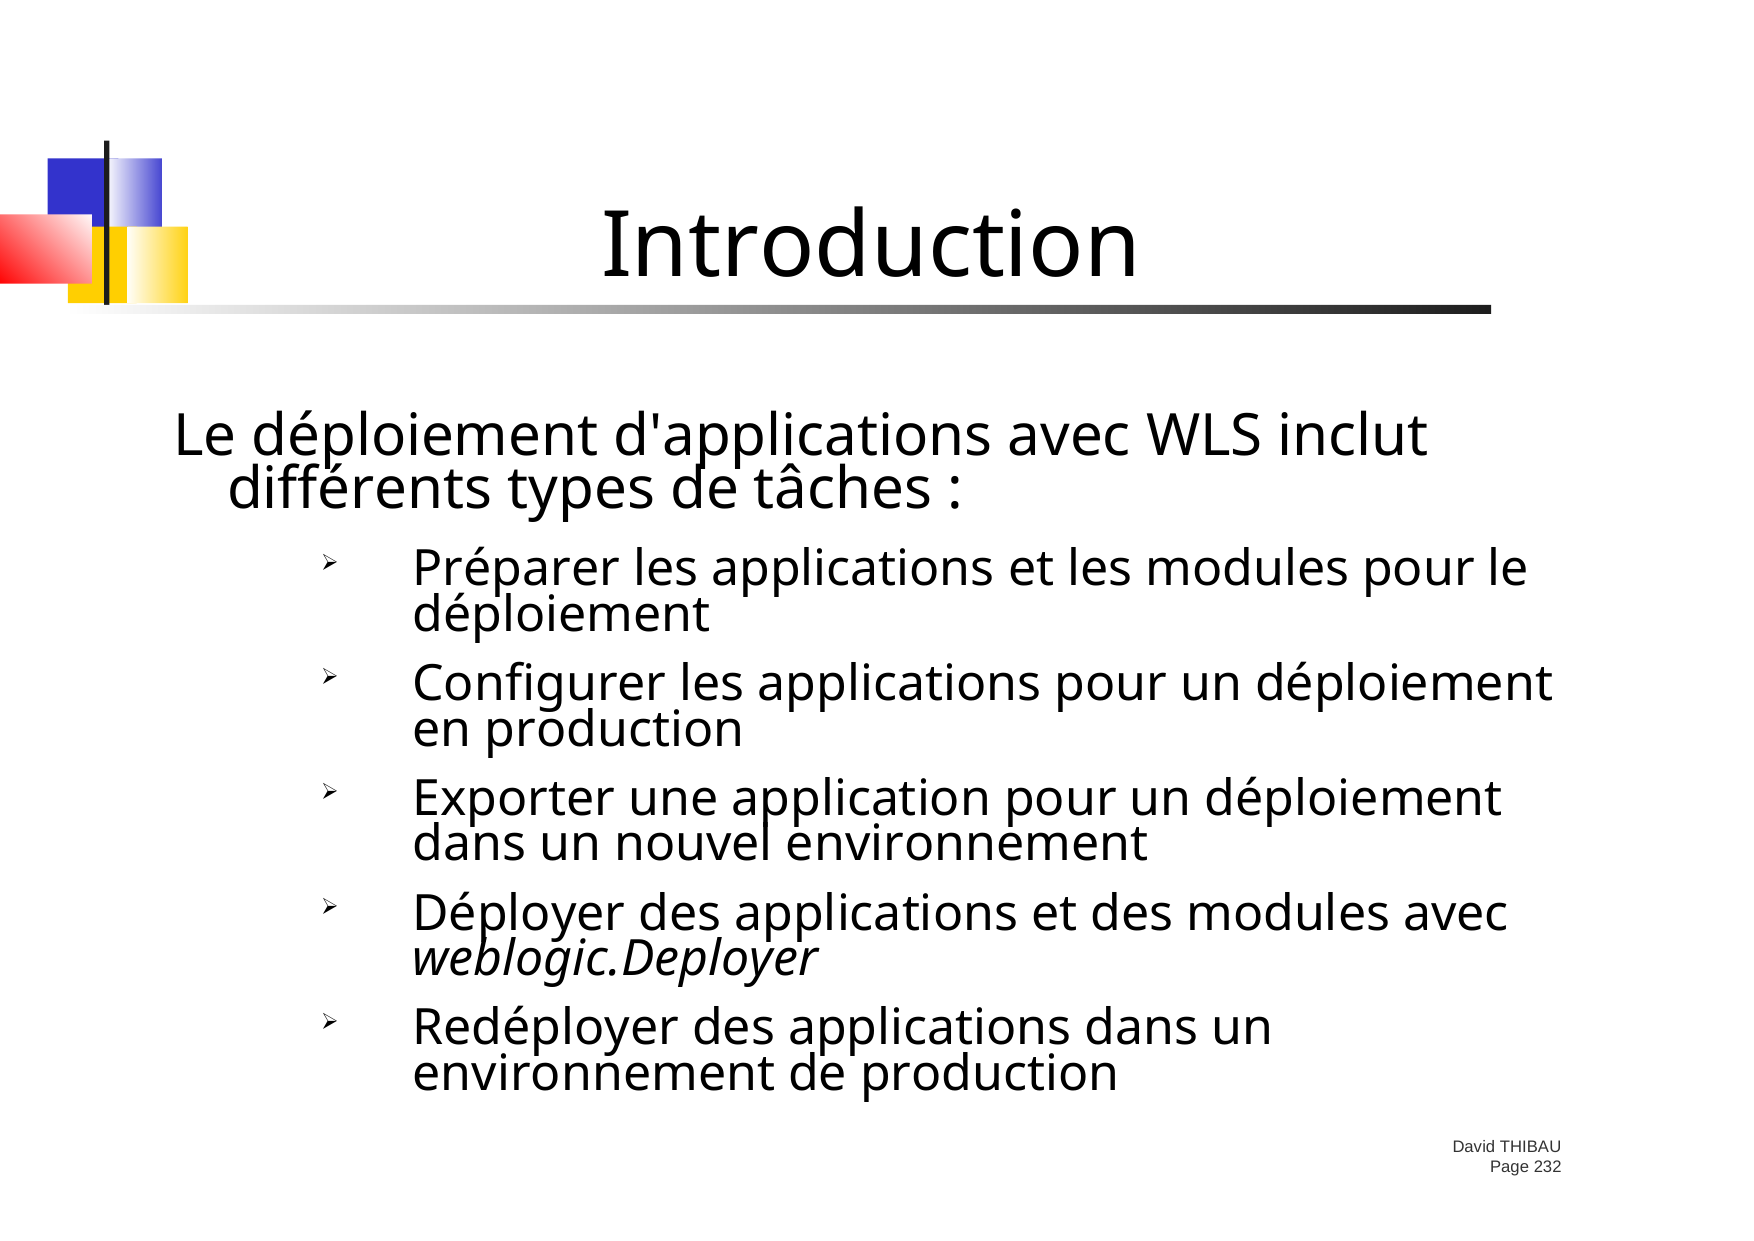

# Introduction
Le déploiement d'applications avec WLS inclut différents types de tâches :
Préparer les applications et les modules pour le déploiement
Configurer les applications pour un déploiement en production
Exporter une application pour un déploiement dans un nouvel environnement
Déployer des applications et des modules avec weblogic.Deployer
Redéployer des applications dans un environnement de production